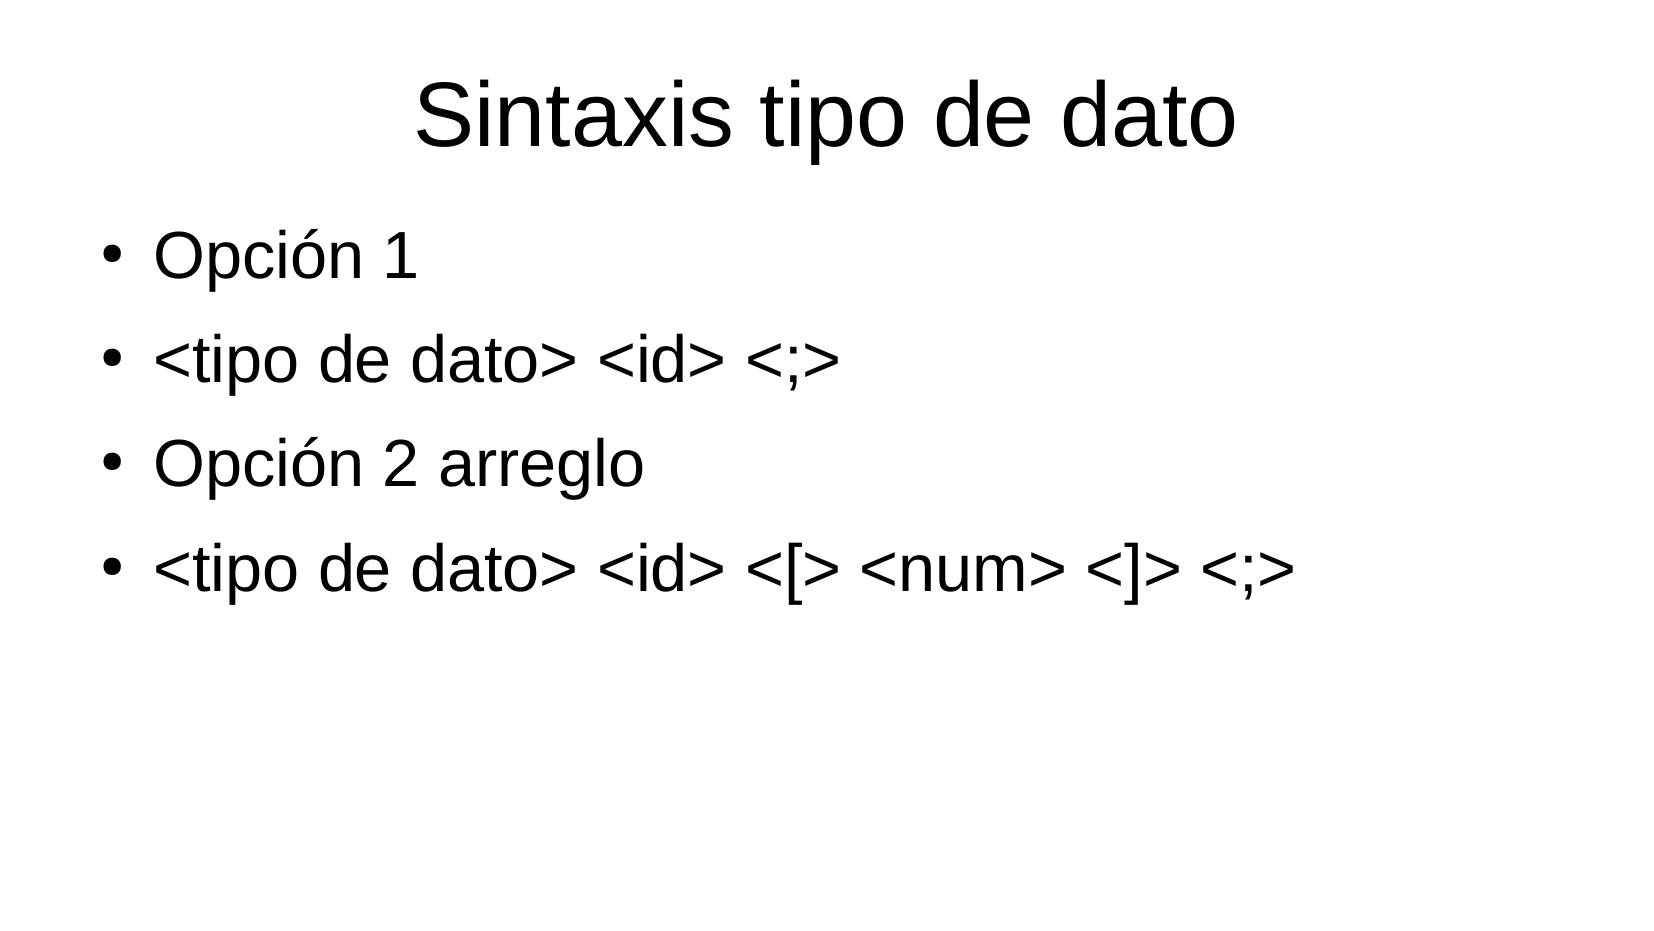

# Sintaxis tipo de dato
Opción 1
<tipo de dato> <id> <;>
Opción 2 arreglo
<tipo de dato> <id> <[> <num> <]> <;>